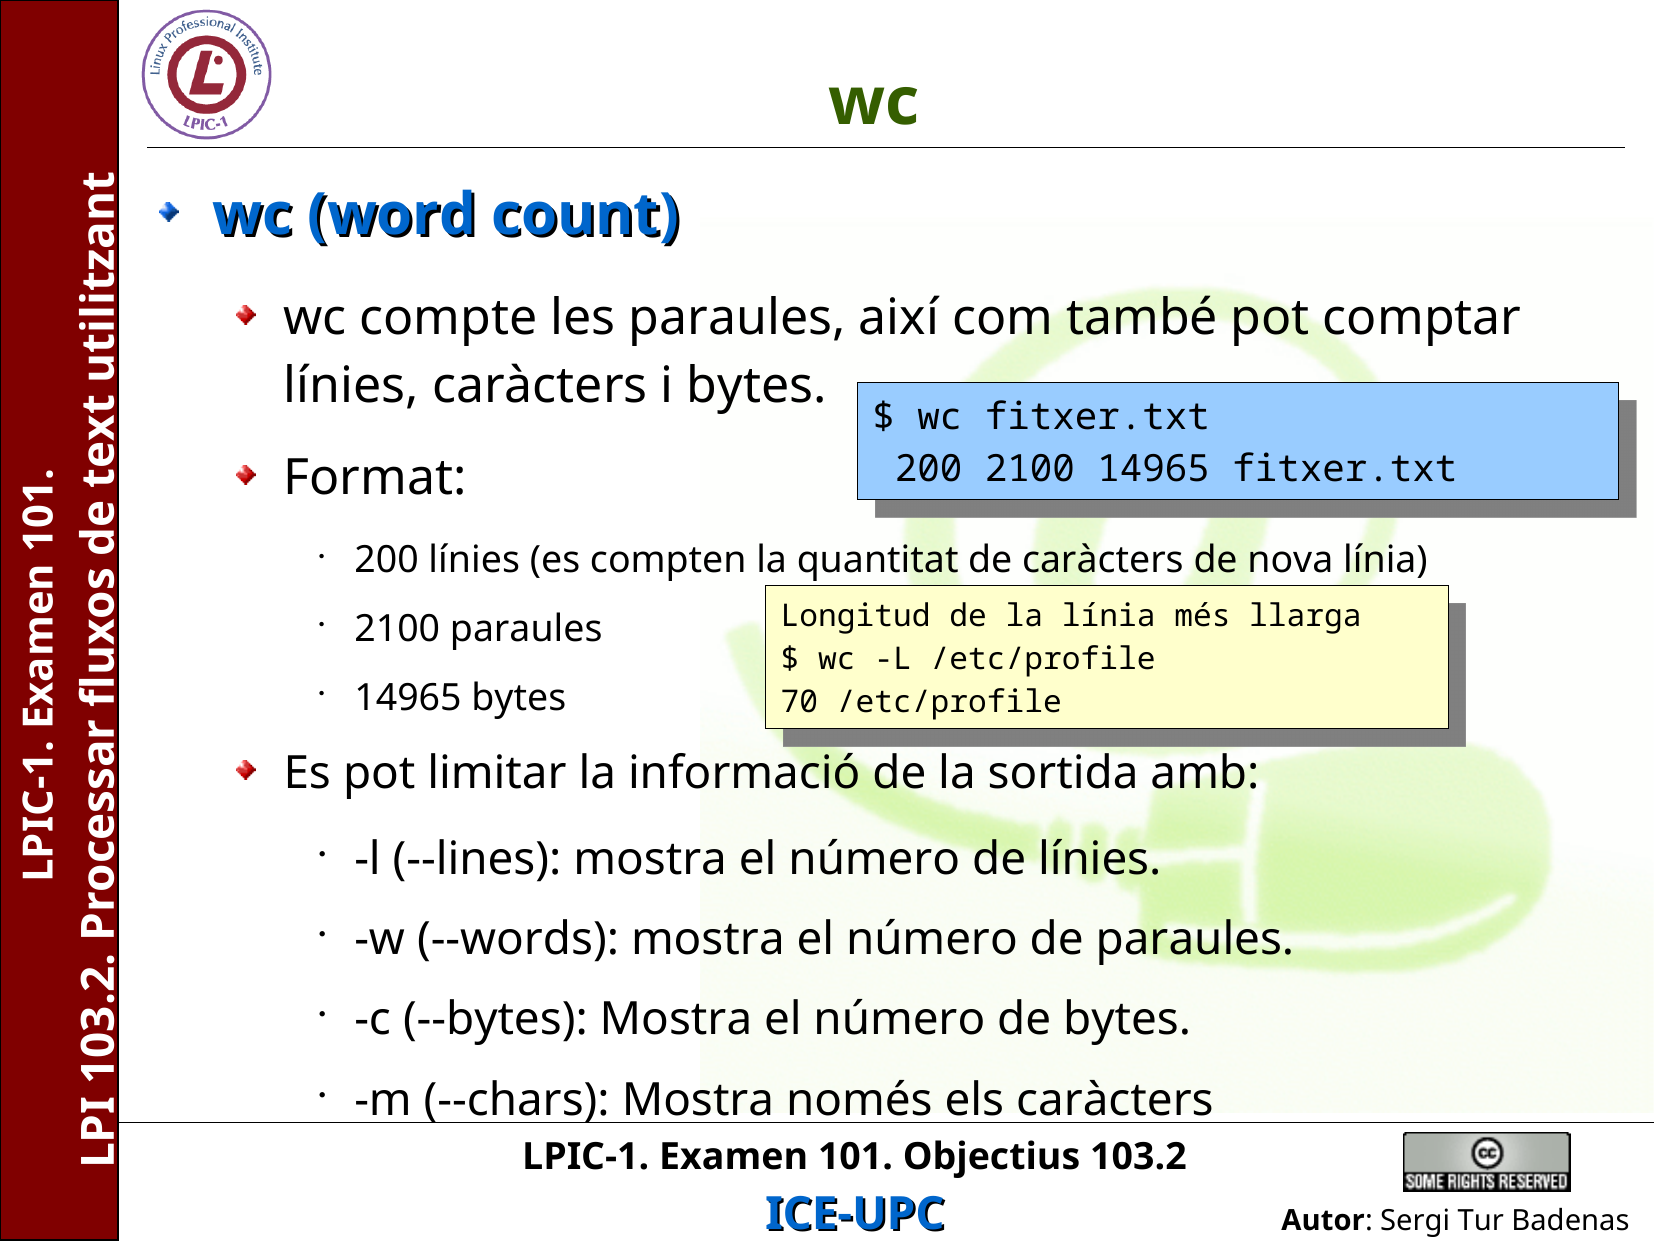

# wc
wc (word count)
wc compte les paraules, així com també pot comptar línies, caràcters i bytes.
Format:
200 línies (es compten la quantitat de caràcters de nova línia)
2100 paraules
14965 bytes
Es pot limitar la informació de la sortida amb:
-l (--lines): mostra el número de línies.
-w (--words): mostra el número de paraules.
-c (--bytes): Mostra el número de bytes.
-m (--chars): Mostra només els caràcters
$ wc fitxer.txt
 200 2100 14965 fitxer.txt
Longitud de la línia més llarga
$ wc -L /etc/profile
70 /etc/profile